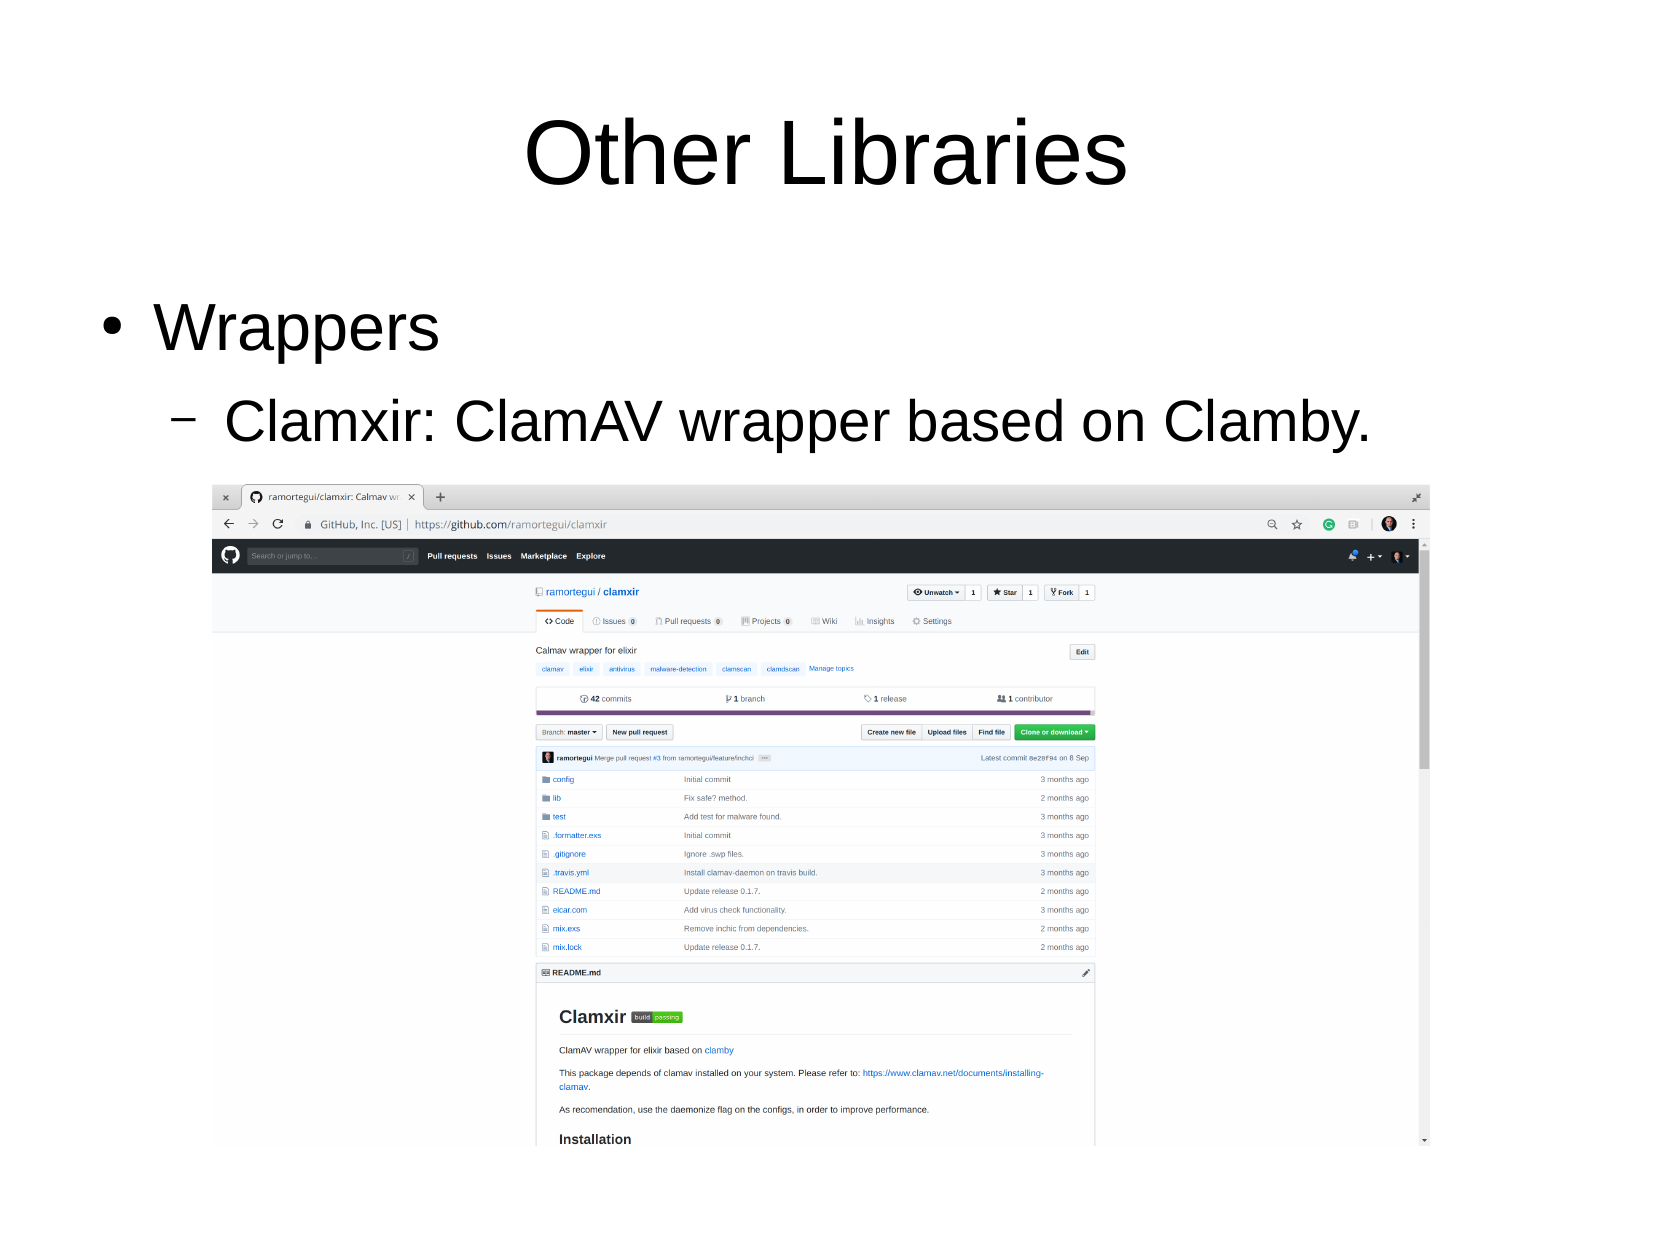

# Other Libraries
Wrappers
Clamxir: ClamAV wrapper based on Clamby.